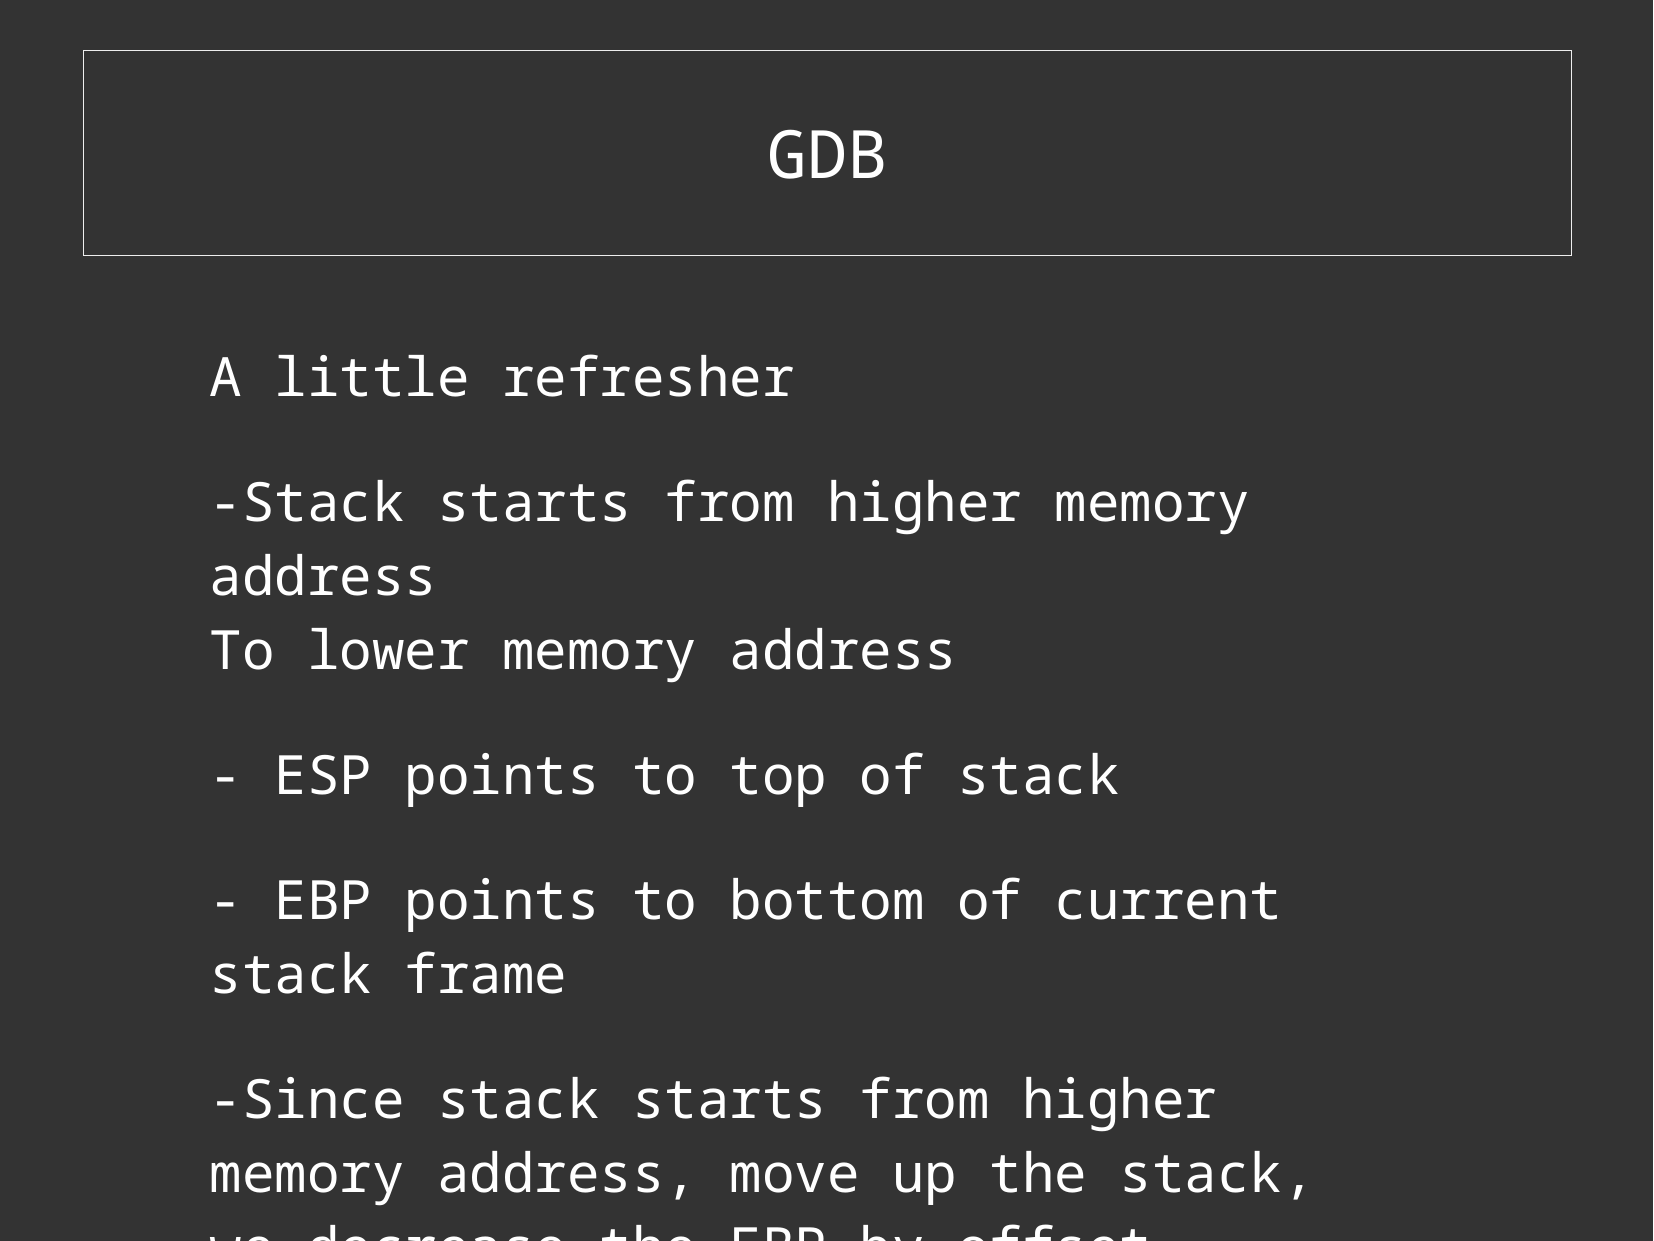

GDB
A little refresher
-Stack starts from higher memory address
To lower memory address
- ESP points to top of stack
- EBP points to bottom of current
stack frame
-Since stack starts from higher memory address, move up the stack, we decrease the EBP by offset.